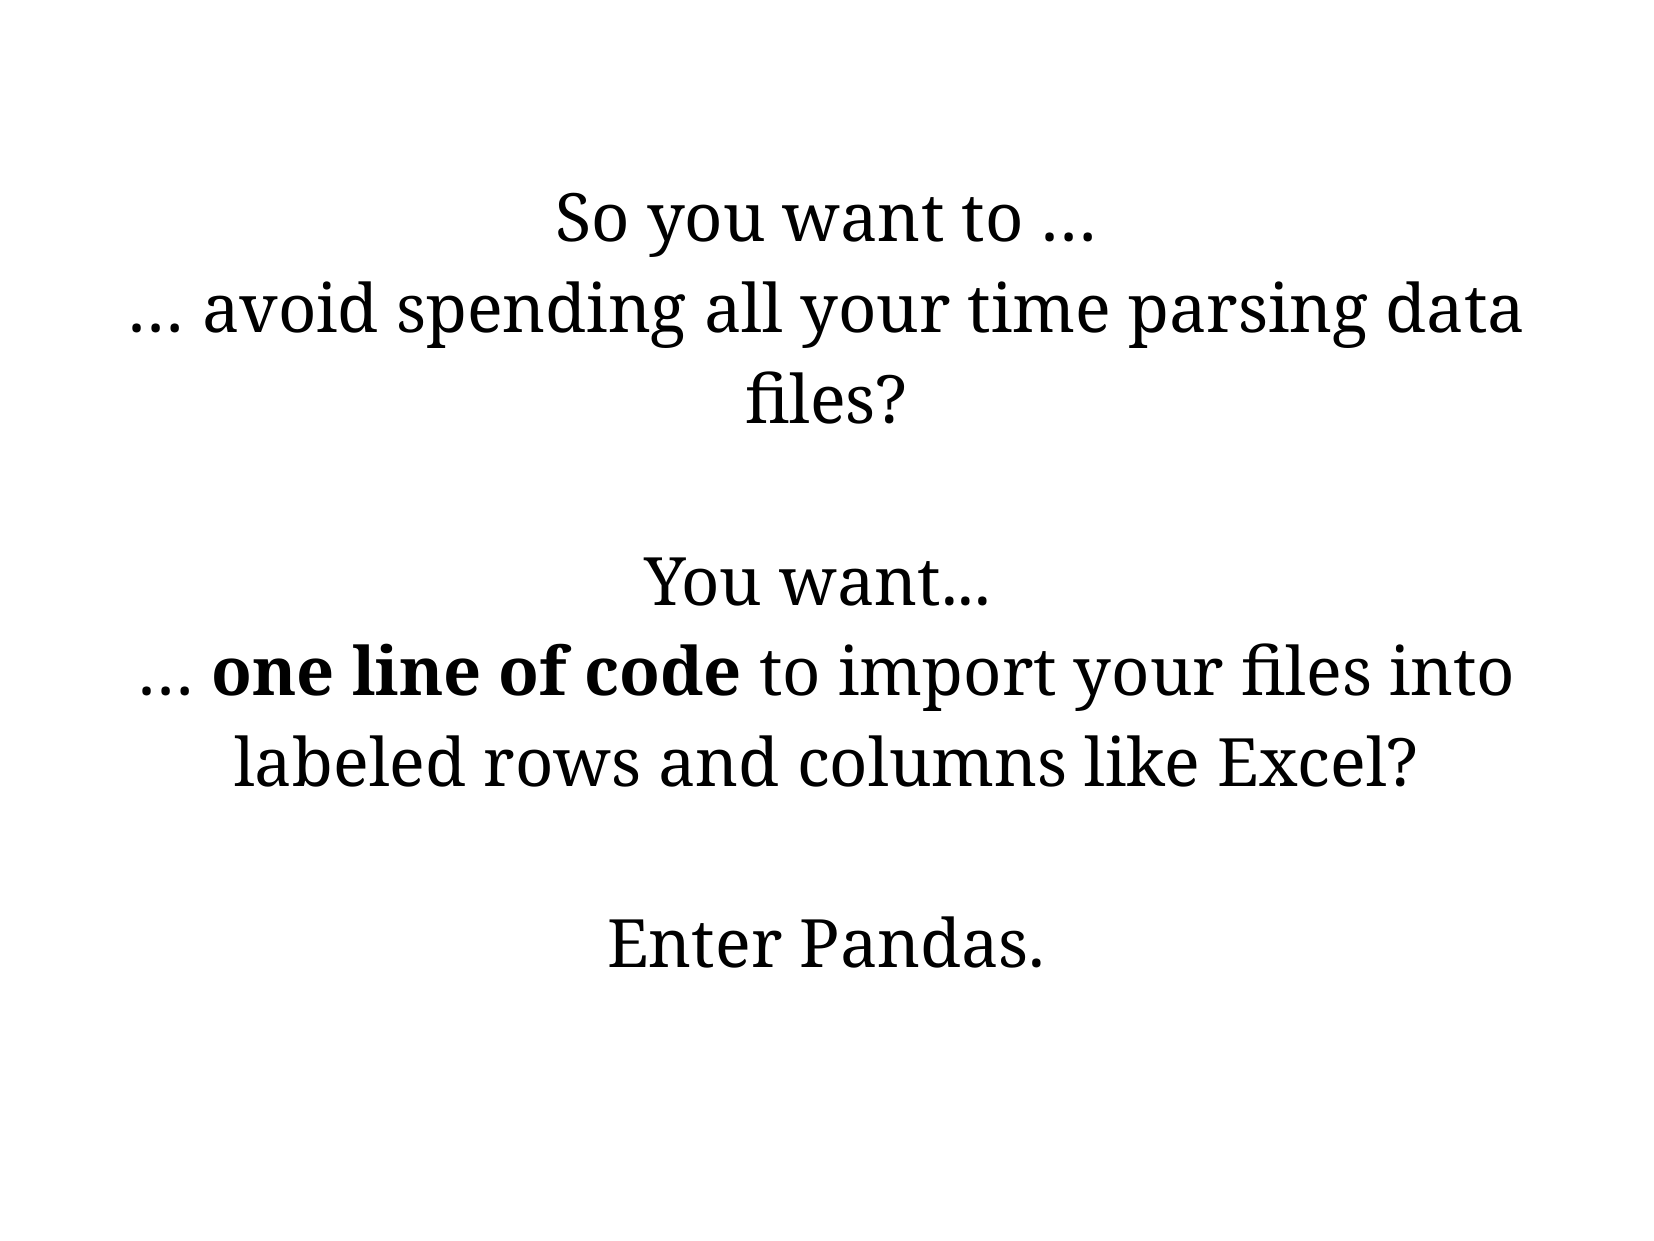

# So you want to …
… avoid spending all your time parsing data files?
You want...
… one line of code to import your files into labeled rows and columns like Excel?
Enter Pandas.